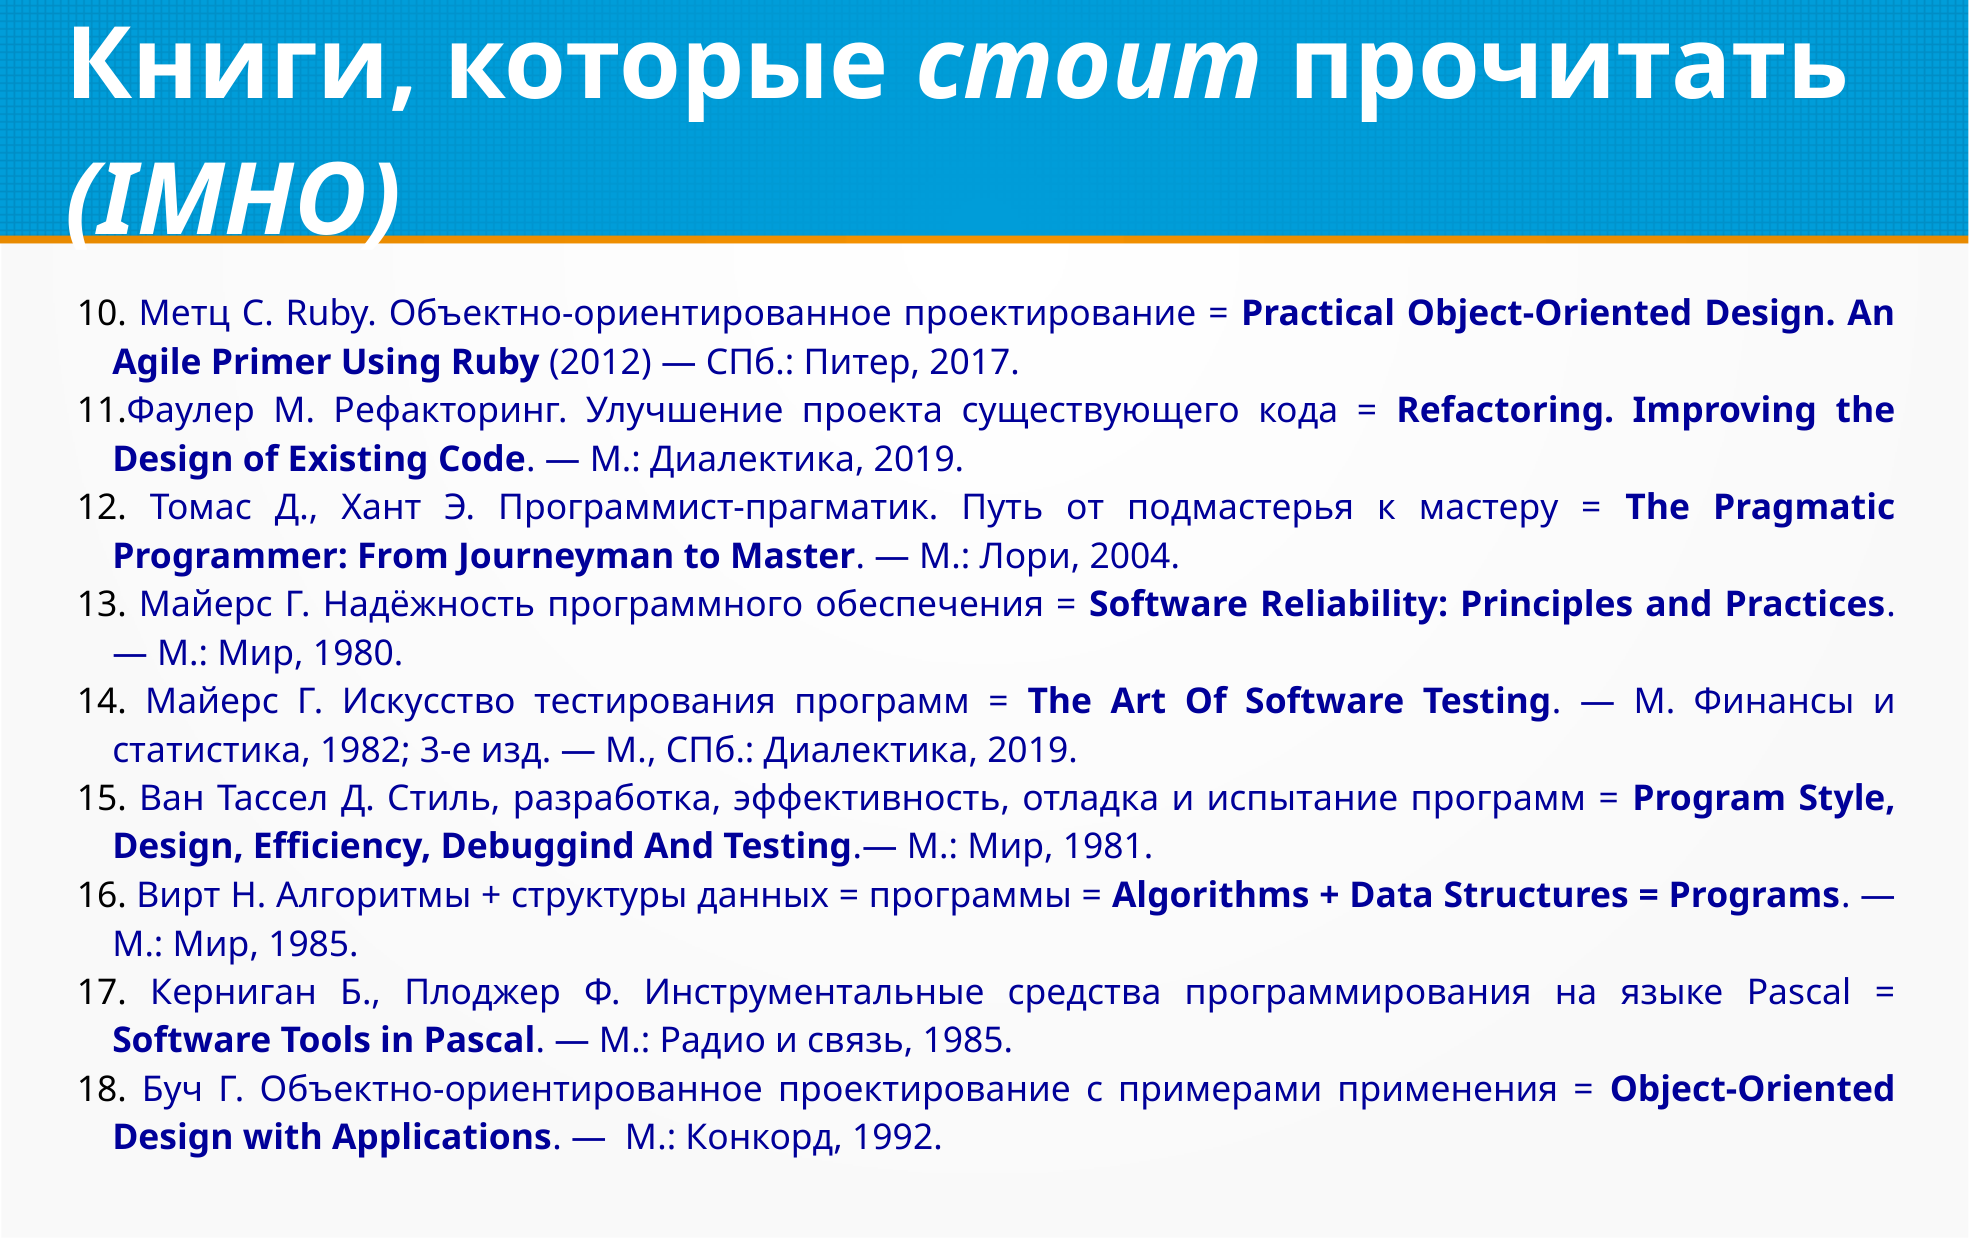

Книги, которые стоит прочитать (IMHO)
 Метц С. Ruby. Объектно-ориентированное проектирование = Practical Object-Oriented Design. An Agile Primer Using Ruby (2012) — СПб.: Питер, 2017.
Фаулер М. Рефакторинг. Улучшение проекта существующего кода = Refactoring. Improving the Design of Existing Code. — М.: Диалектика, 2019.
 Томас Д., Хант Э. Программист-прагматик. Путь от подмастерья к мастеру = The Pragmatic Programmer: From Journeyman to Master. — М.: Лори, 2004.
 Майерс Г. Надёжность программного обеспечения = Software Reliability: Principles and Practices. — М.: Мир, 1980.
 Майерс Г. Искусство тестирования программ = The Art Of Software Testing. — М. Финансы и статистика, 1982; 3-е изд. — М., СПб.: Диалектика, 2019.
 Ван Тассел Д. Стиль, разработка, эффективность, отладка и испытание программ = Program Style, Design, Efficiency, Debuggind And Testing.— М.: Мир, 1981.
 Вирт Н. Алгоритмы + структуры данных = программы = Algorithms + Data Structures = Programs. — М.: Мир, 1985.
 Керниган Б., Плоджер Ф. Инструментальные средства программирования на языке Pascal = Software Tools in Pascal. — М.: Радио и связь, 1985.
 Буч Г. Объектно-ориентированное проектирование с примерами применения = Object-Oriented Design with Applications. — М.: Конкорд, 1992.